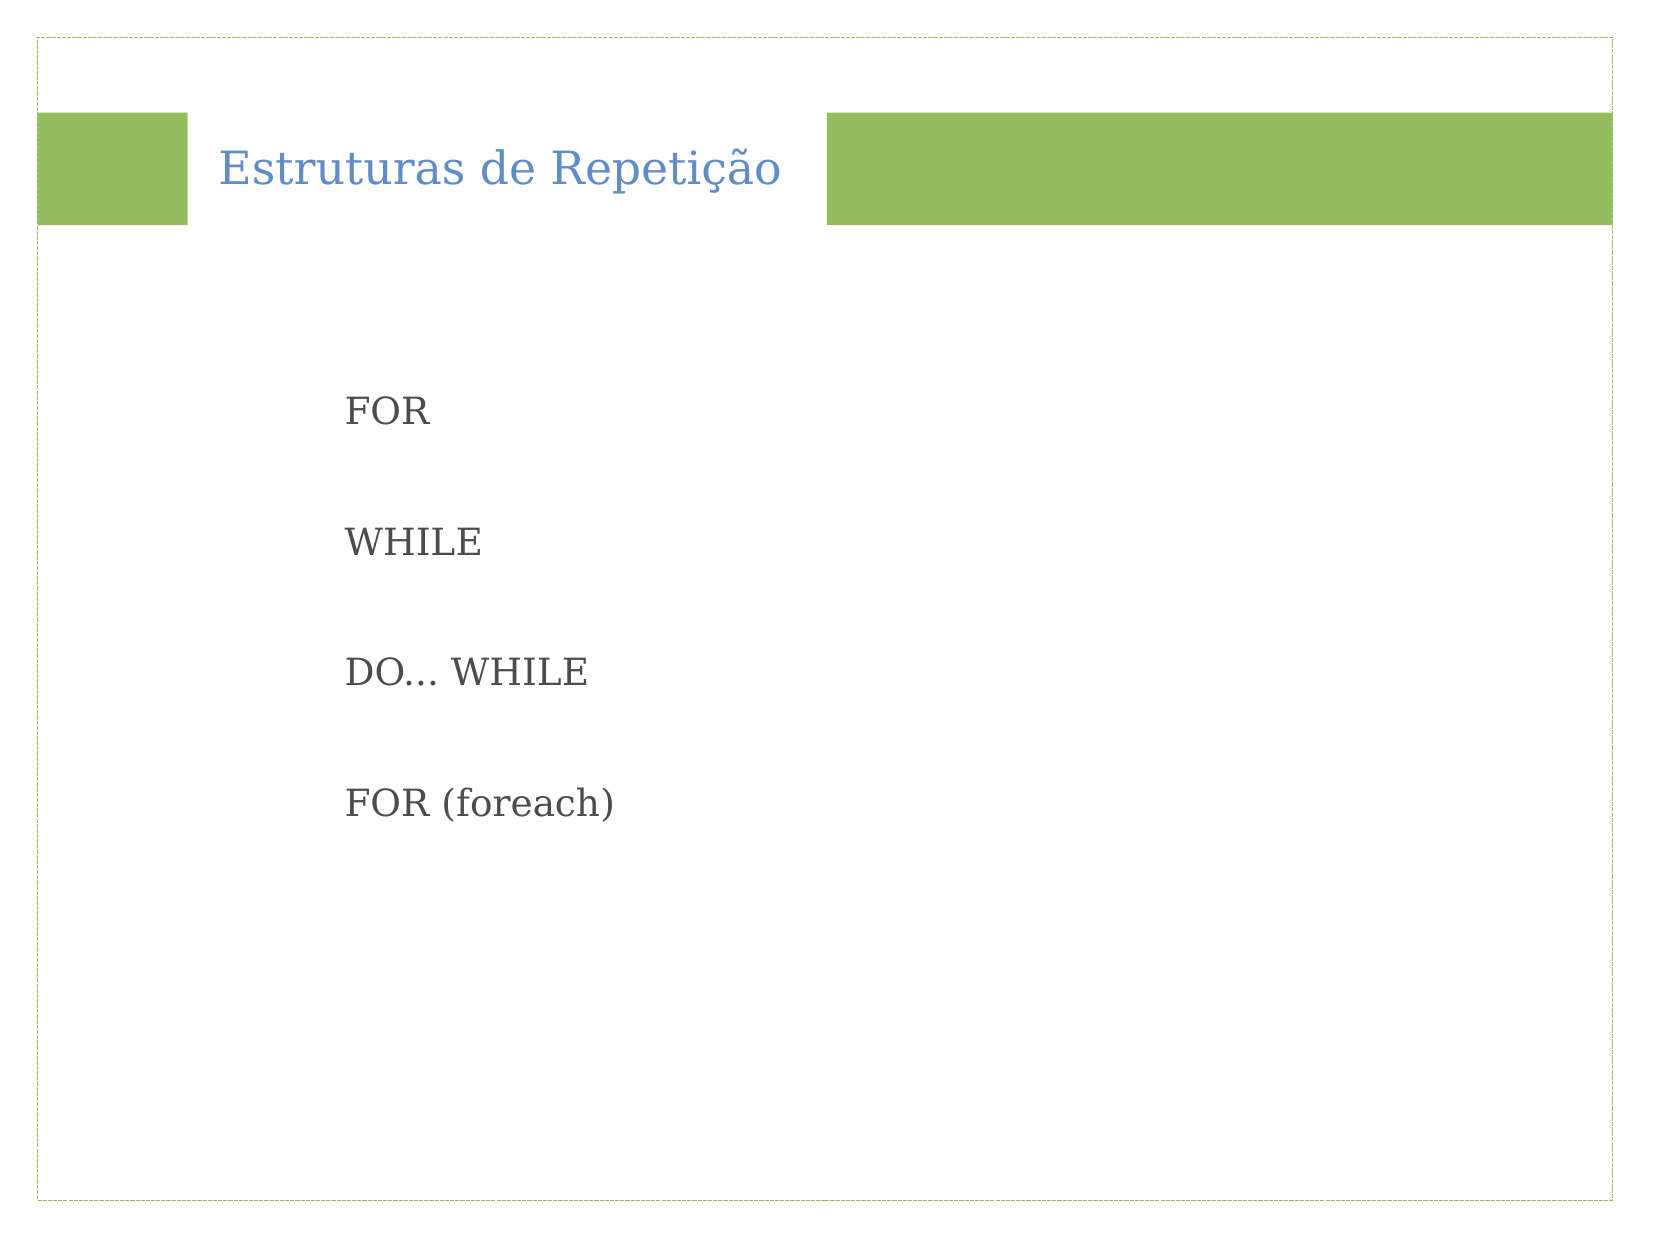

Estruturas de Repetição
FOR
WHILE
DO... WHILE
FOR (foreach)